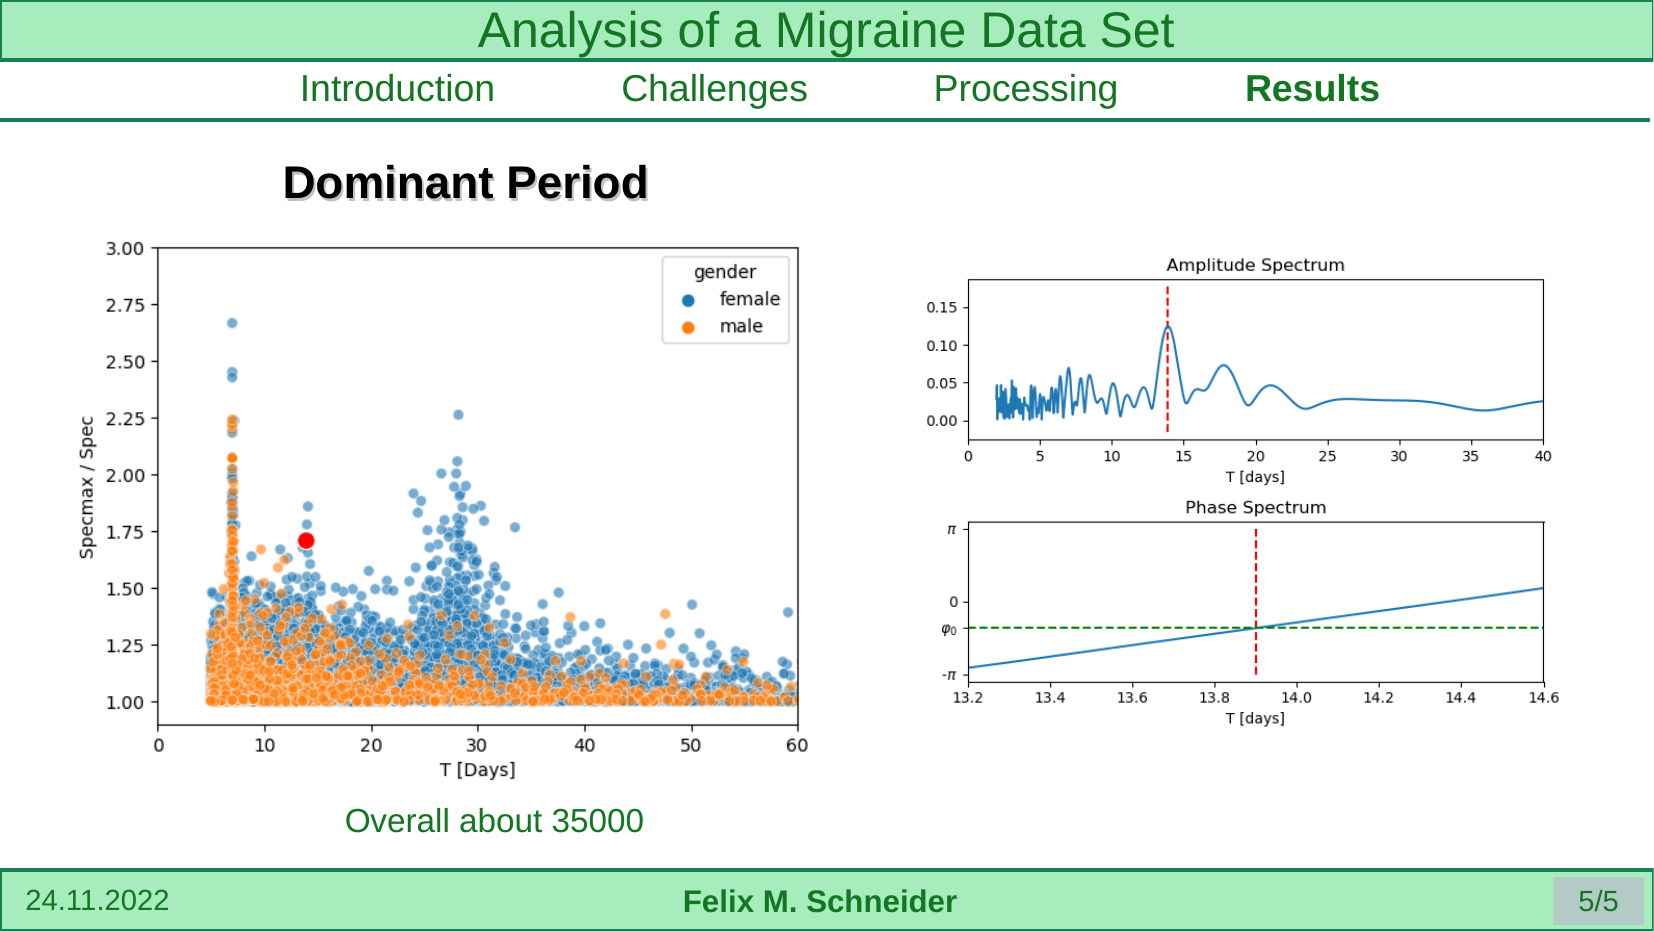

# Analysis of a Migraine Data Set
Introduction Challenges Processing Results
Dominant Period
Overall about 35000
5/5
5/5